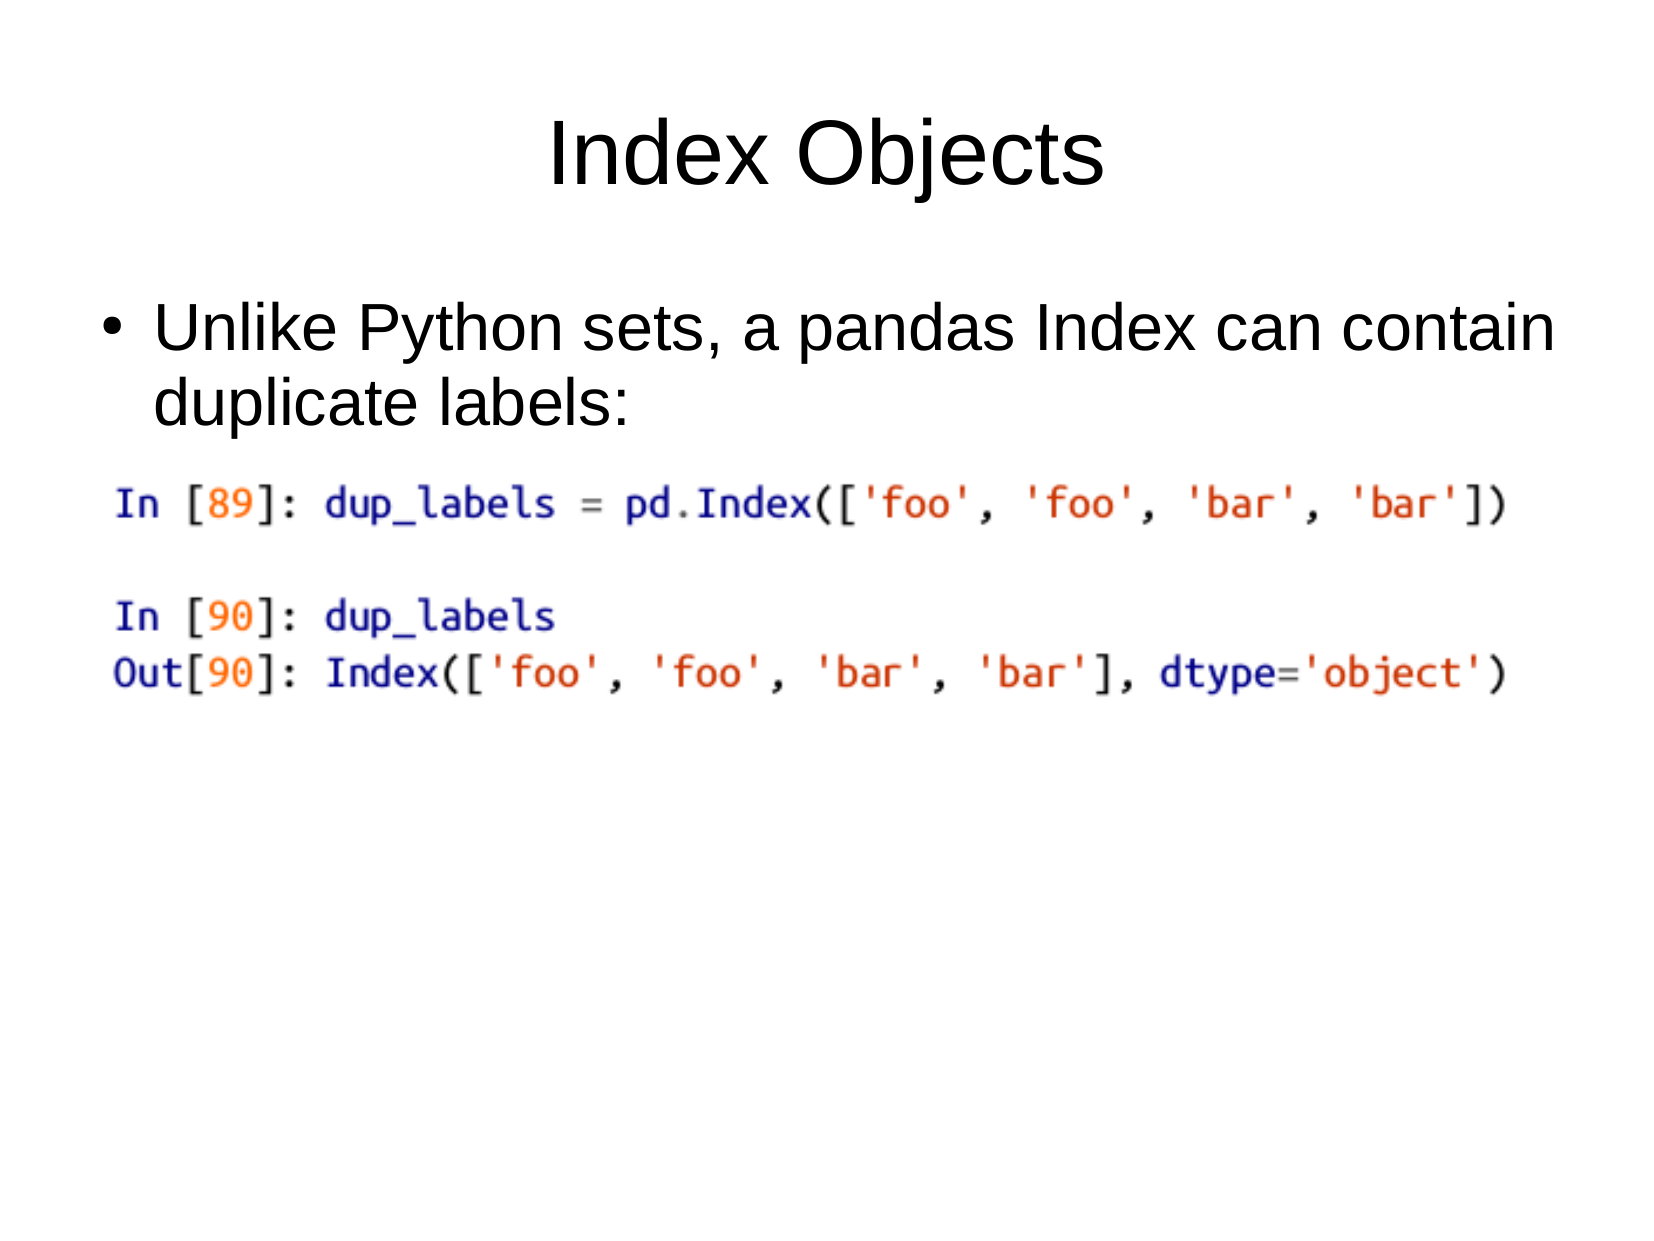

# Index Objects
Unlike Python sets, a pandas Index can contain duplicate labels: